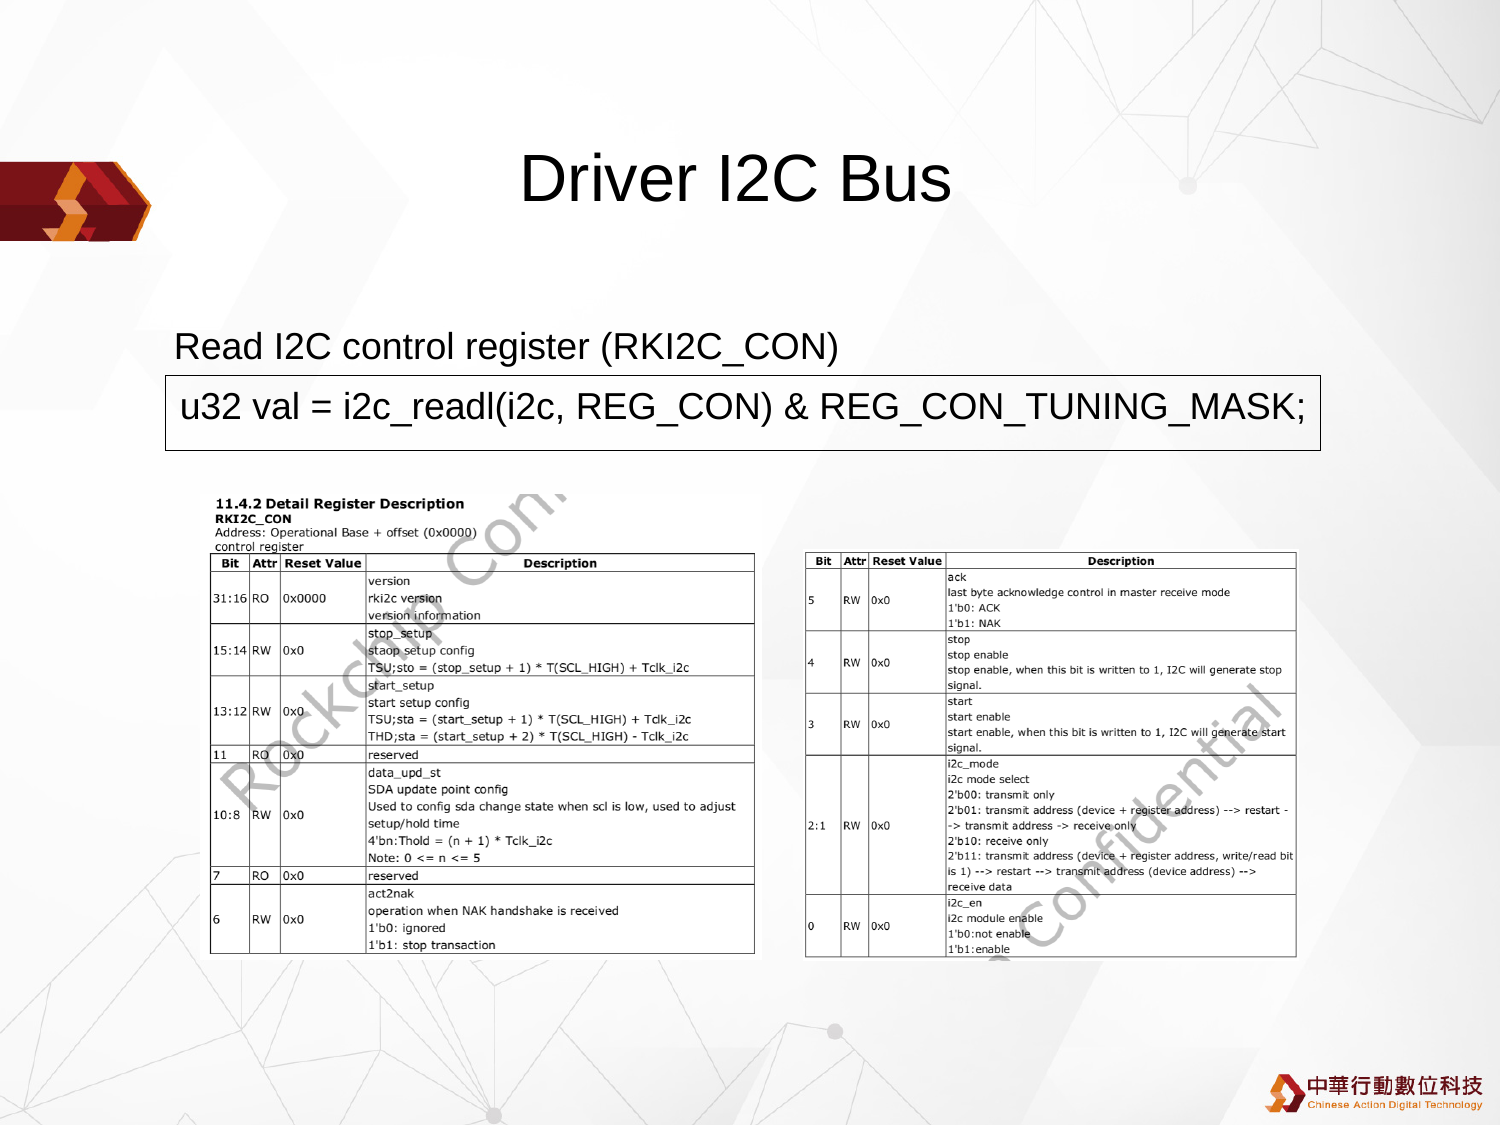

# Driver I2C Bus
Read I2C control register (RKI2C_CON)
u32 val = i2c_readl(i2c, REG_CON) & REG_CON_TUNING_MASK;